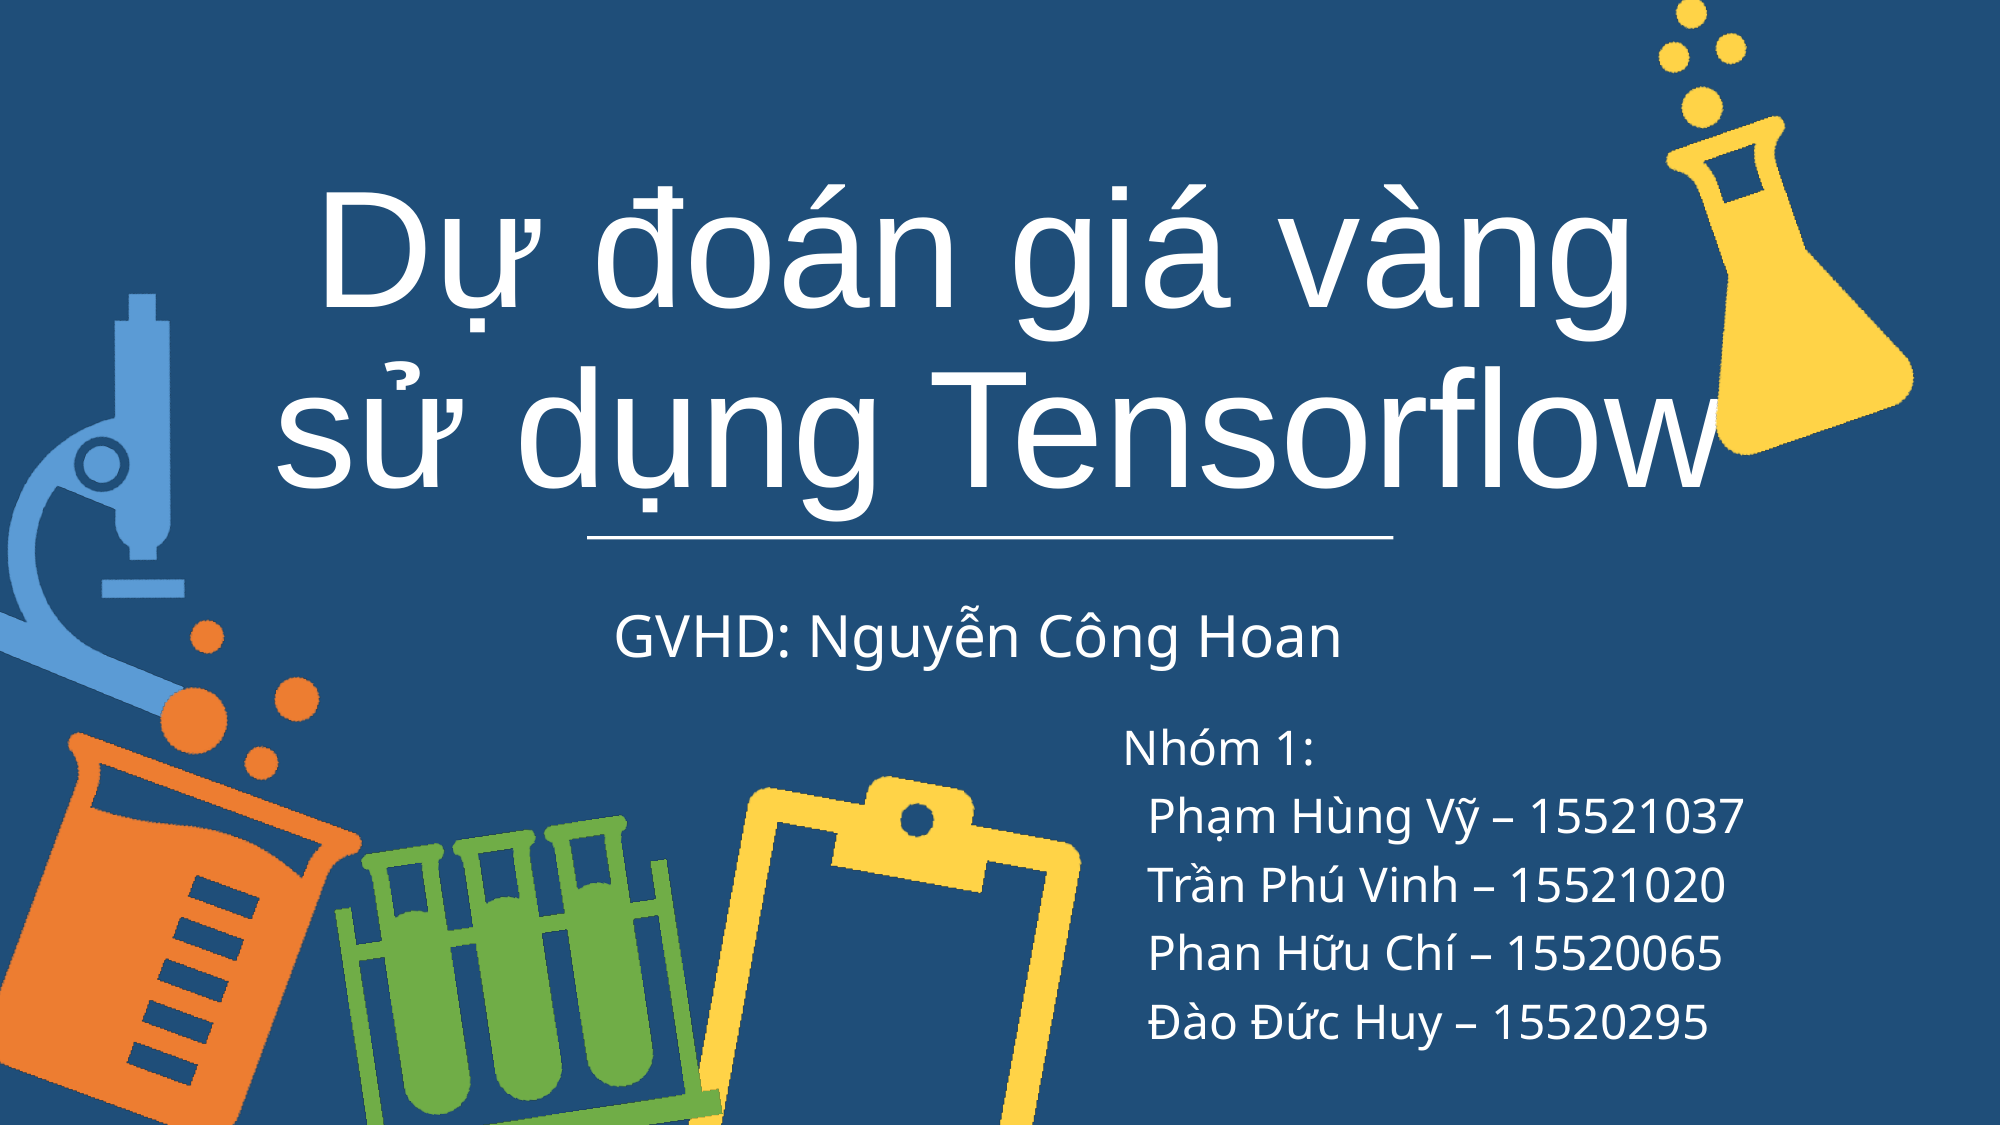

# Dự đoán giá vàng sử dụng Tensorflow
GVHD: Nguyễn Công Hoan
Nhóm 1:
 Phạm Hùng Vỹ – 15521037
 Trần Phú Vinh – 15521020
 Phan Hữu Chí – 15520065
 Đào Đức Huy – 15520295